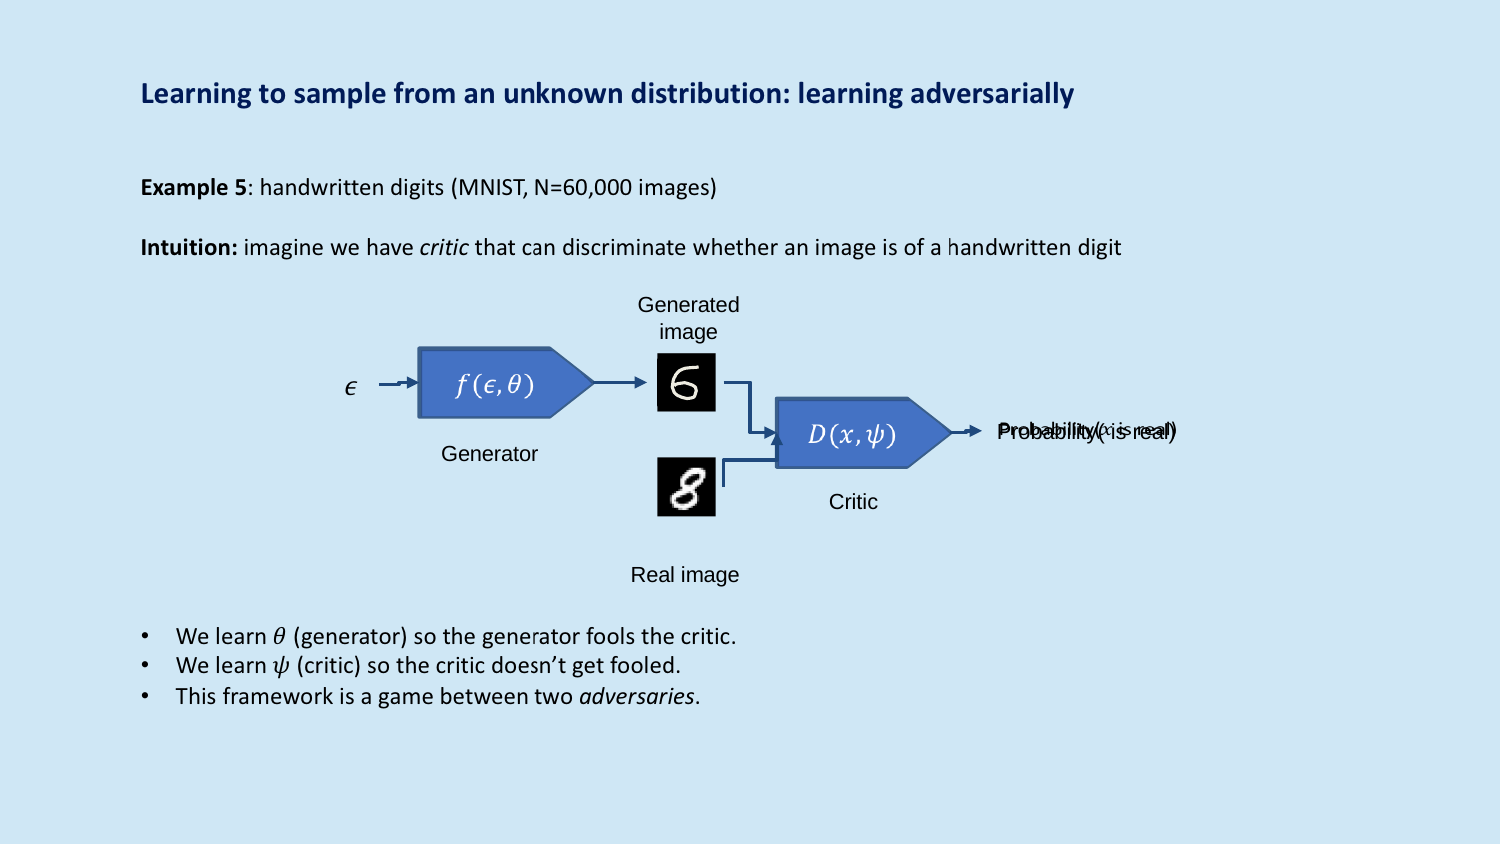

Generated image
Probability( is real)
Generator
Critic
Real image